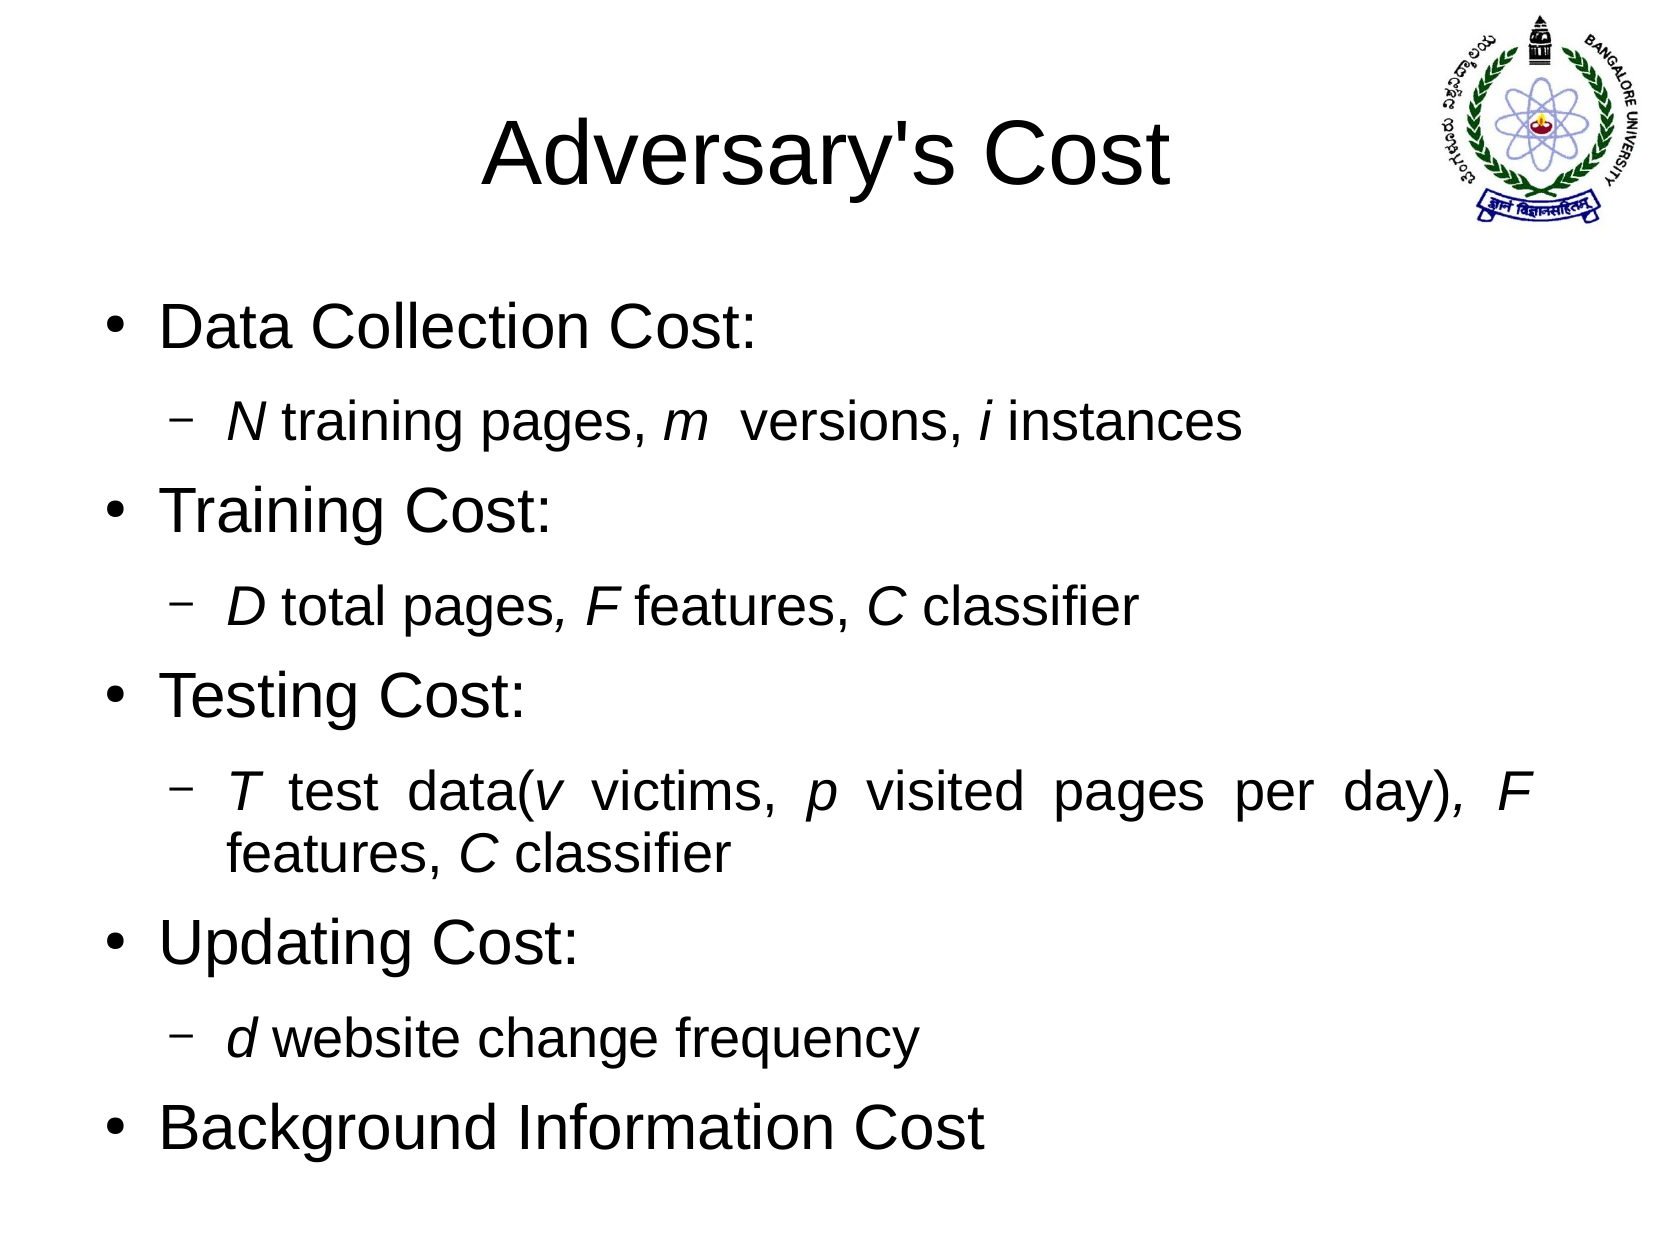

# Adversary's Cost
Data Collection Cost:
N training pages, m versions, i instances
Training Cost:
D total pages, F features, C classifier
Testing Cost:
T test data(v victims, p visited pages per day), F features, C classifier
Updating Cost:
d website change frequency
Background Information Cost